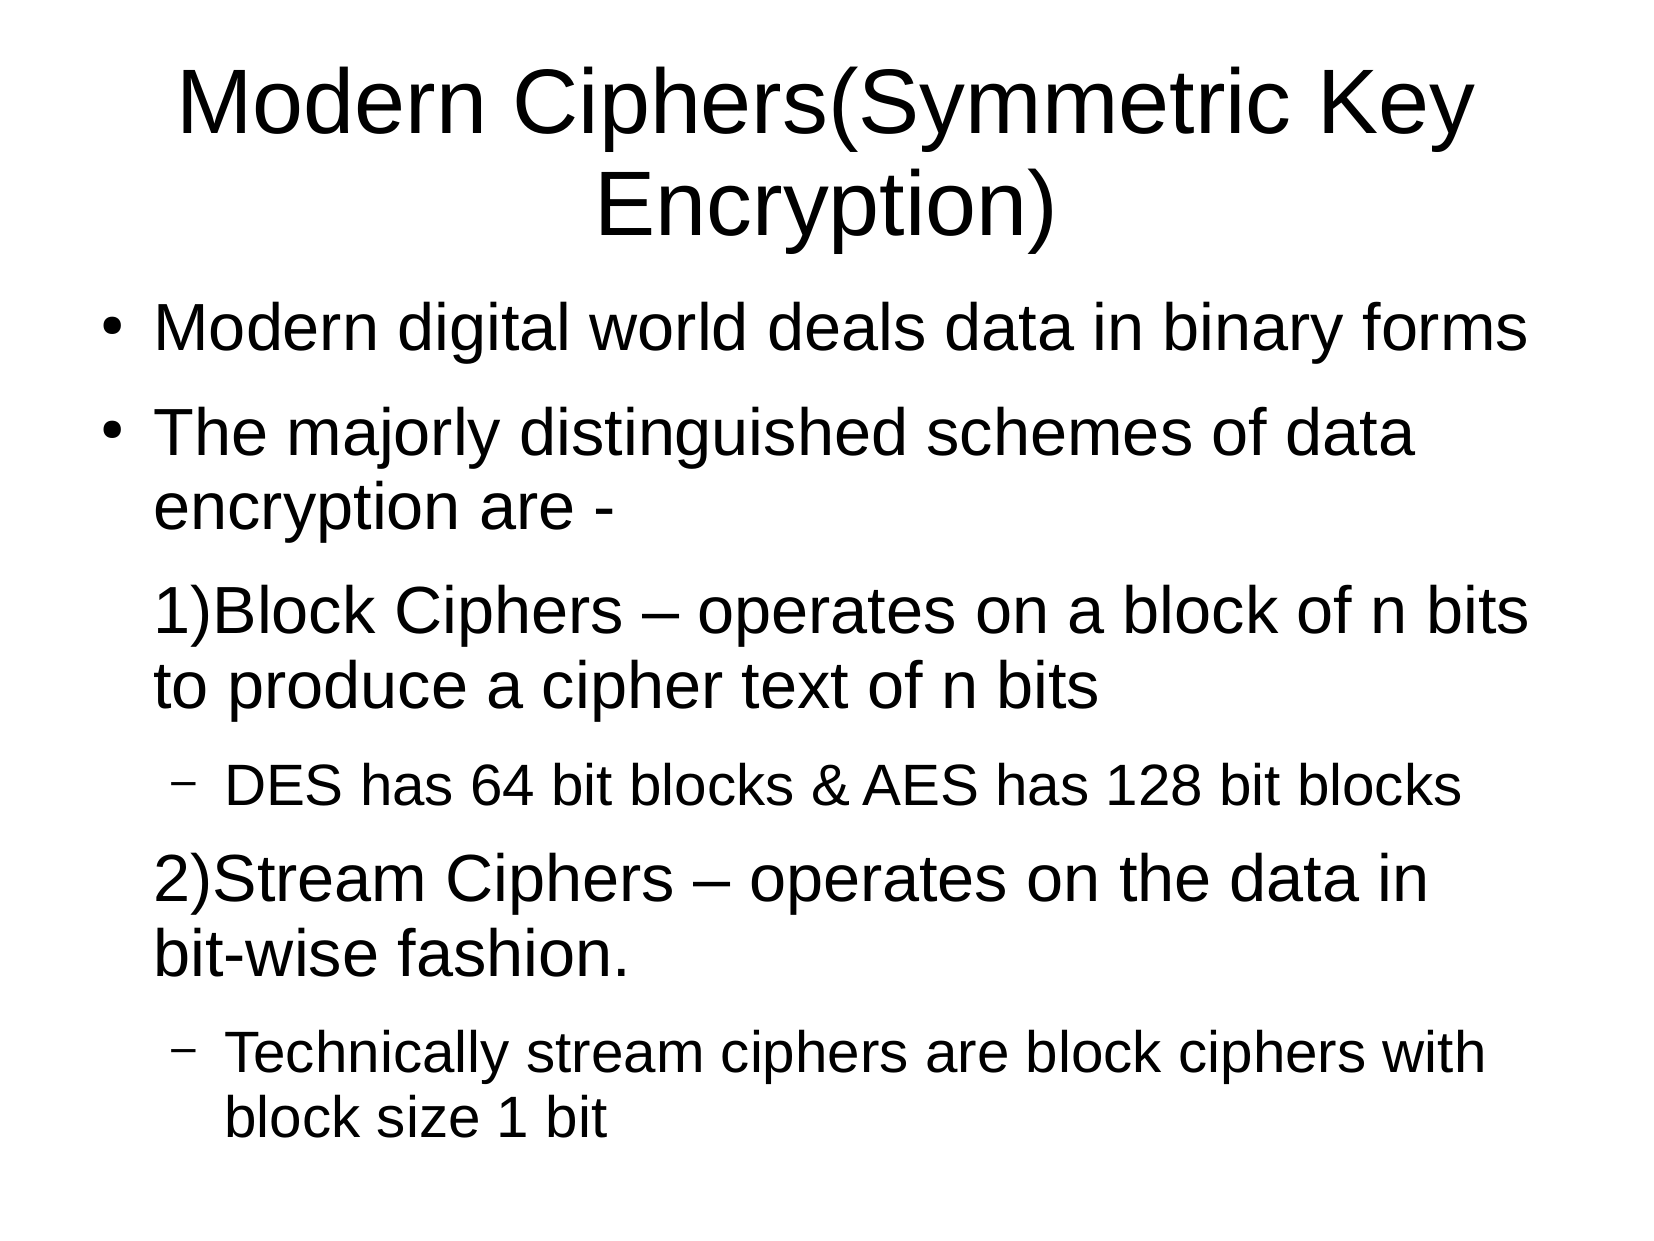

# Modern Ciphers(Symmetric Key Encryption)
Modern digital world deals data in binary forms
The majorly distinguished schemes of data encryption are -
1)Block Ciphers – operates on a block of n bits to produce a cipher text of n bits
DES has 64 bit blocks & AES has 128 bit blocks
2)Stream Ciphers – operates on the data in bit-wise fashion.
Technically stream ciphers are block ciphers with block size 1 bit